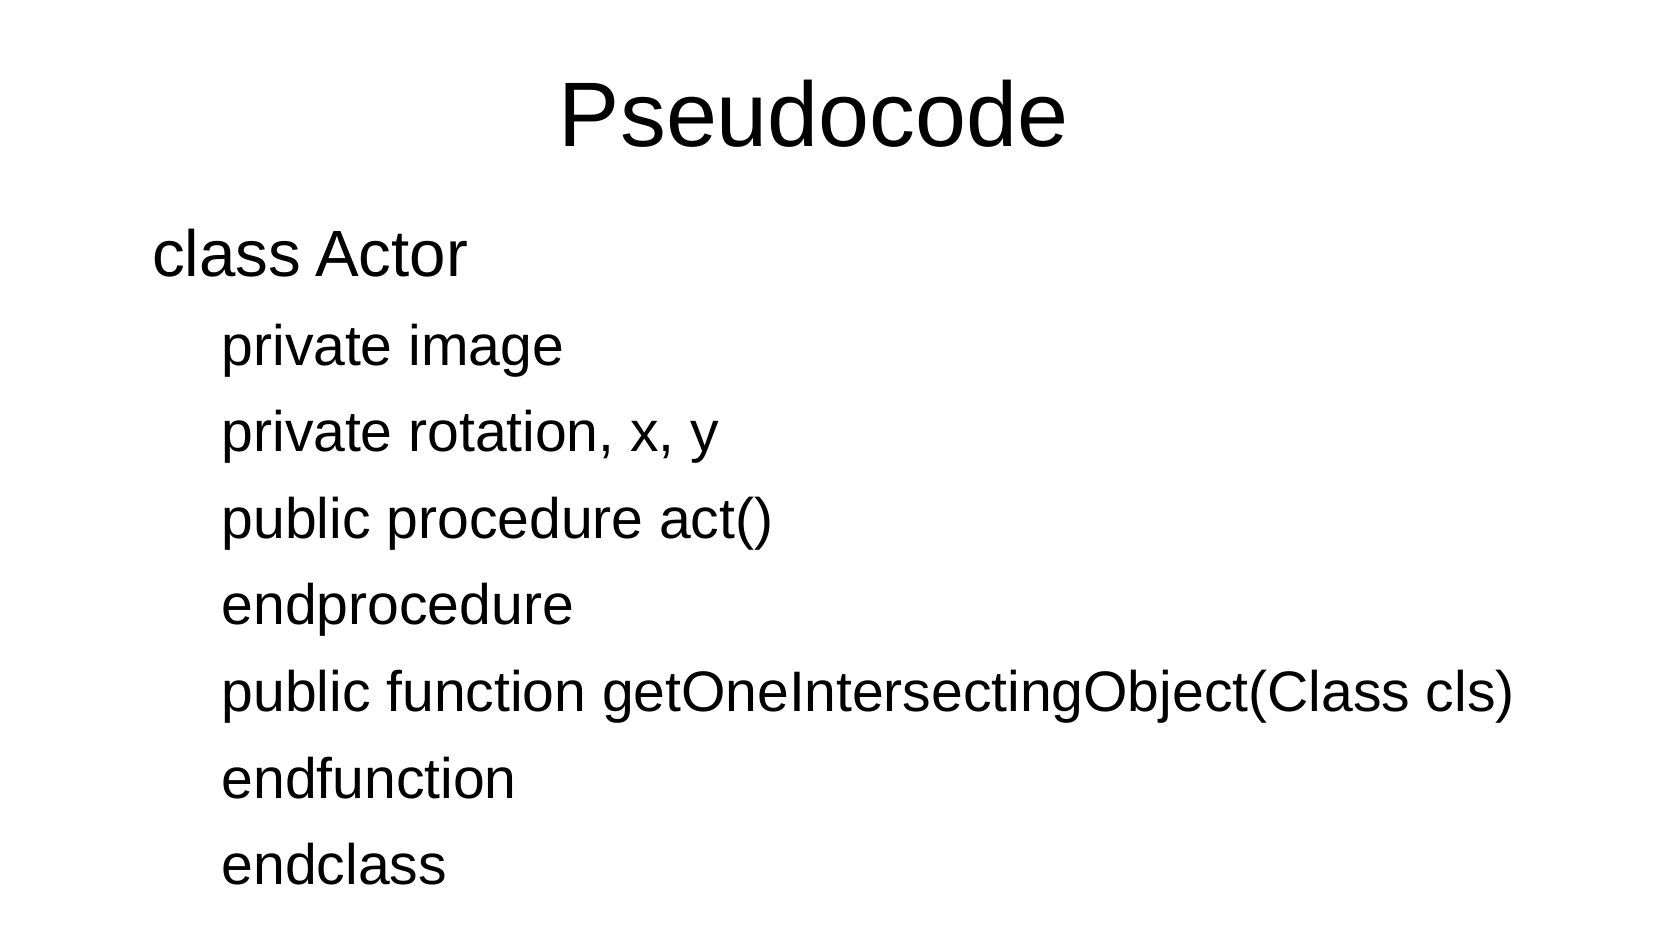

# Pseudocode
class Actor
private image
private rotation, x, y
public procedure act()
endprocedure
public function getOneIntersectingObject(Class cls)
endfunction
endclass